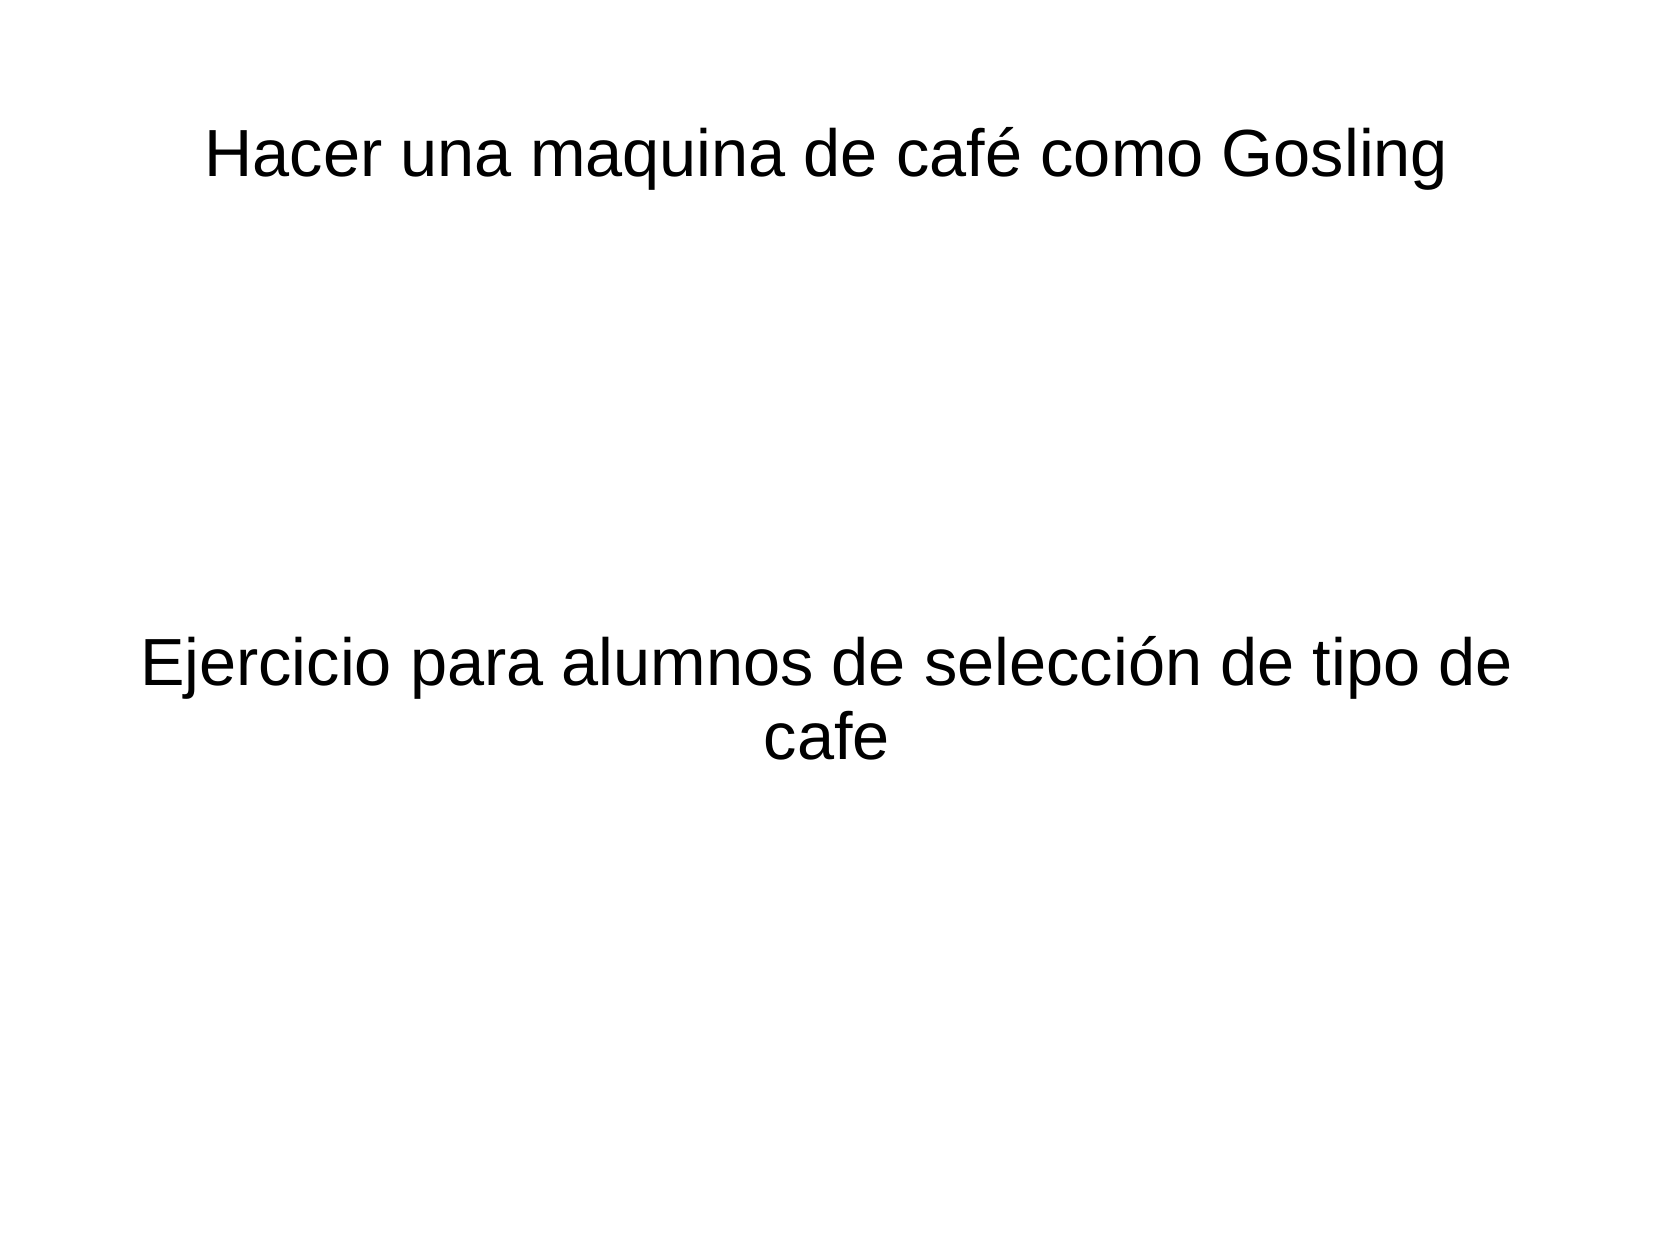

# Hacer una maquina de café como Gosling
Ejercicio para alumnos de selección de tipo de cafe